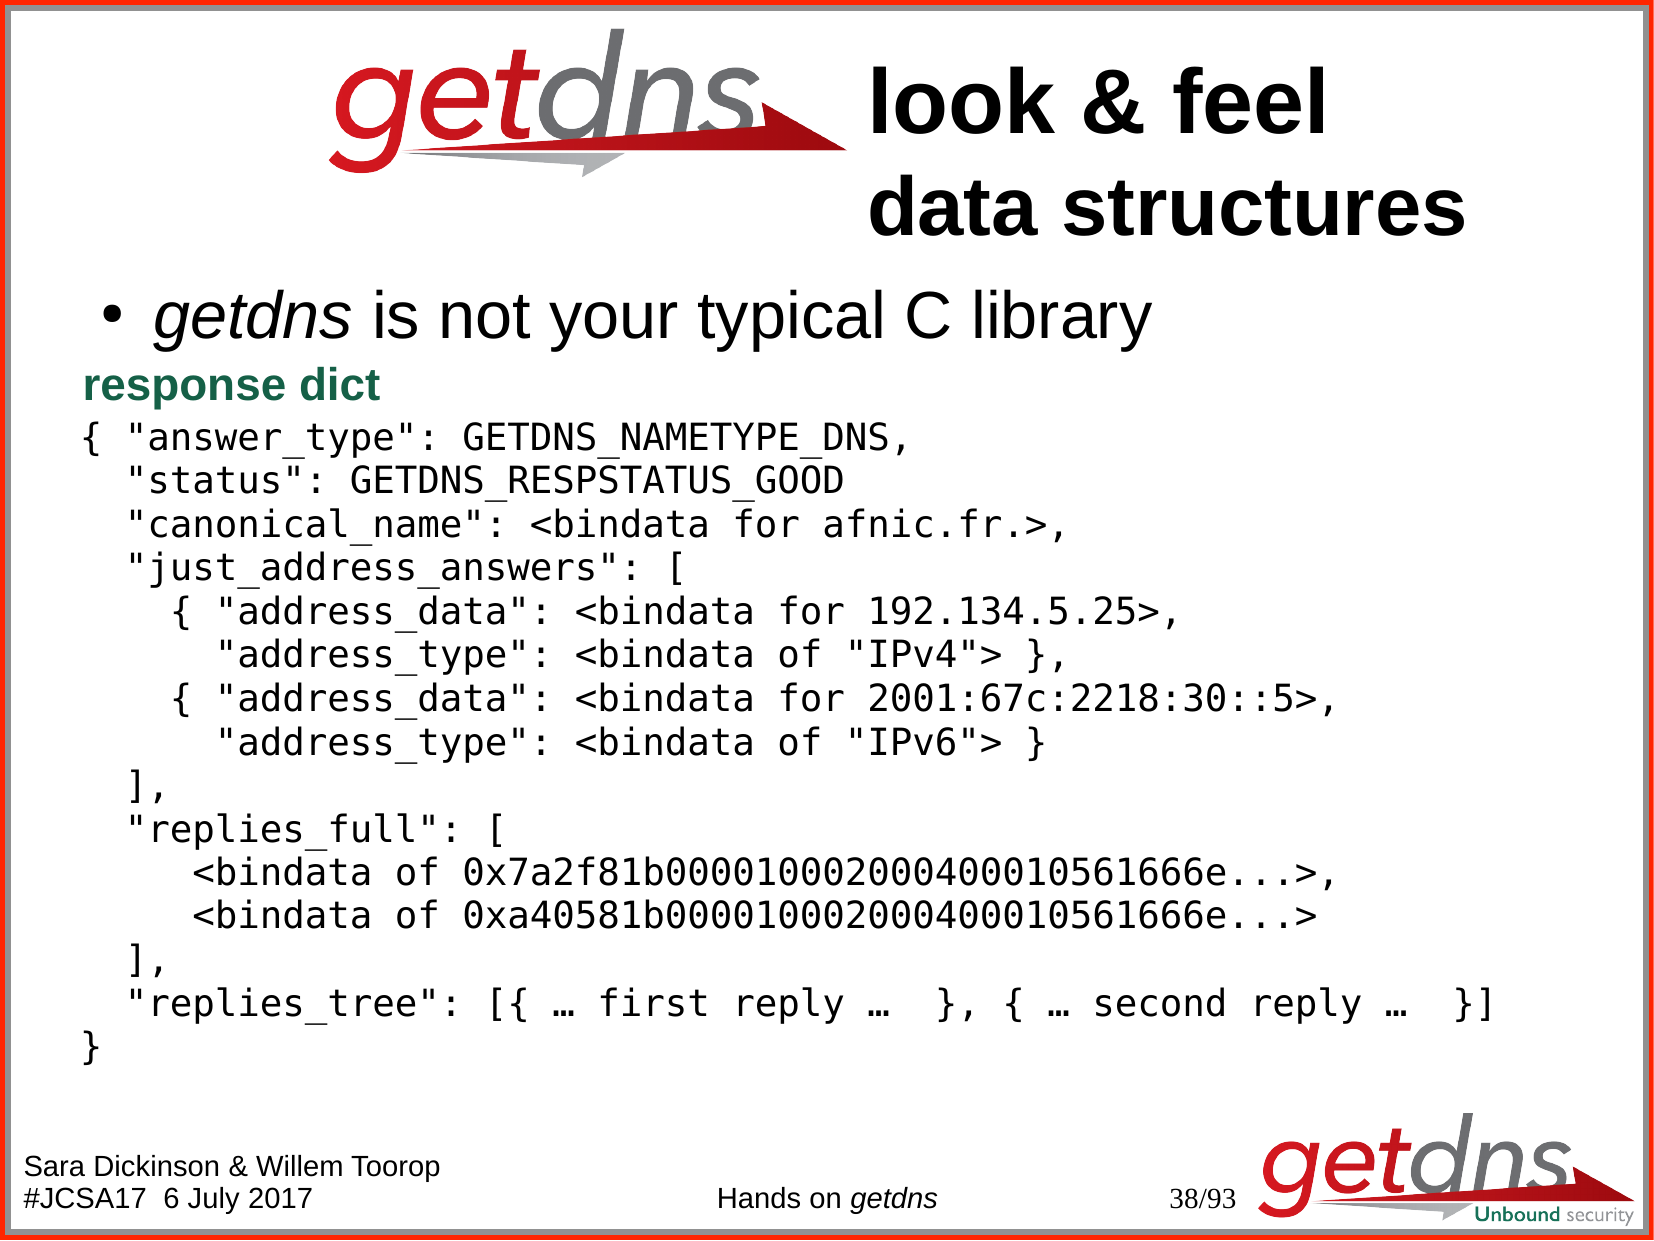

look & feel
							 data structures
# getdns is not your typical C library
response dict
{ "answer_type": GETDNS_NAMETYPE_DNS,
 "status": GETDNS_RESPSTATUS_GOOD
 "canonical_name": <bindata for afnic.fr.>,
 "just_address_answers": [
 { "address_data": <bindata for 192.134.5.25>,
 "address_type": <bindata of "IPv4"> },
 { "address_data": <bindata for 2001:67c:2218:30::5>,
 "address_type": <bindata of "IPv6"> }
 ],
 "replies_full": [
 <bindata of 0x7a2f81b000010002000400010561666e...>,
 <bindata of 0xa40581b000010002000400010561666e...>
 ],
 "replies_tree": [{ … first reply … }, { … second reply … }]
}
38